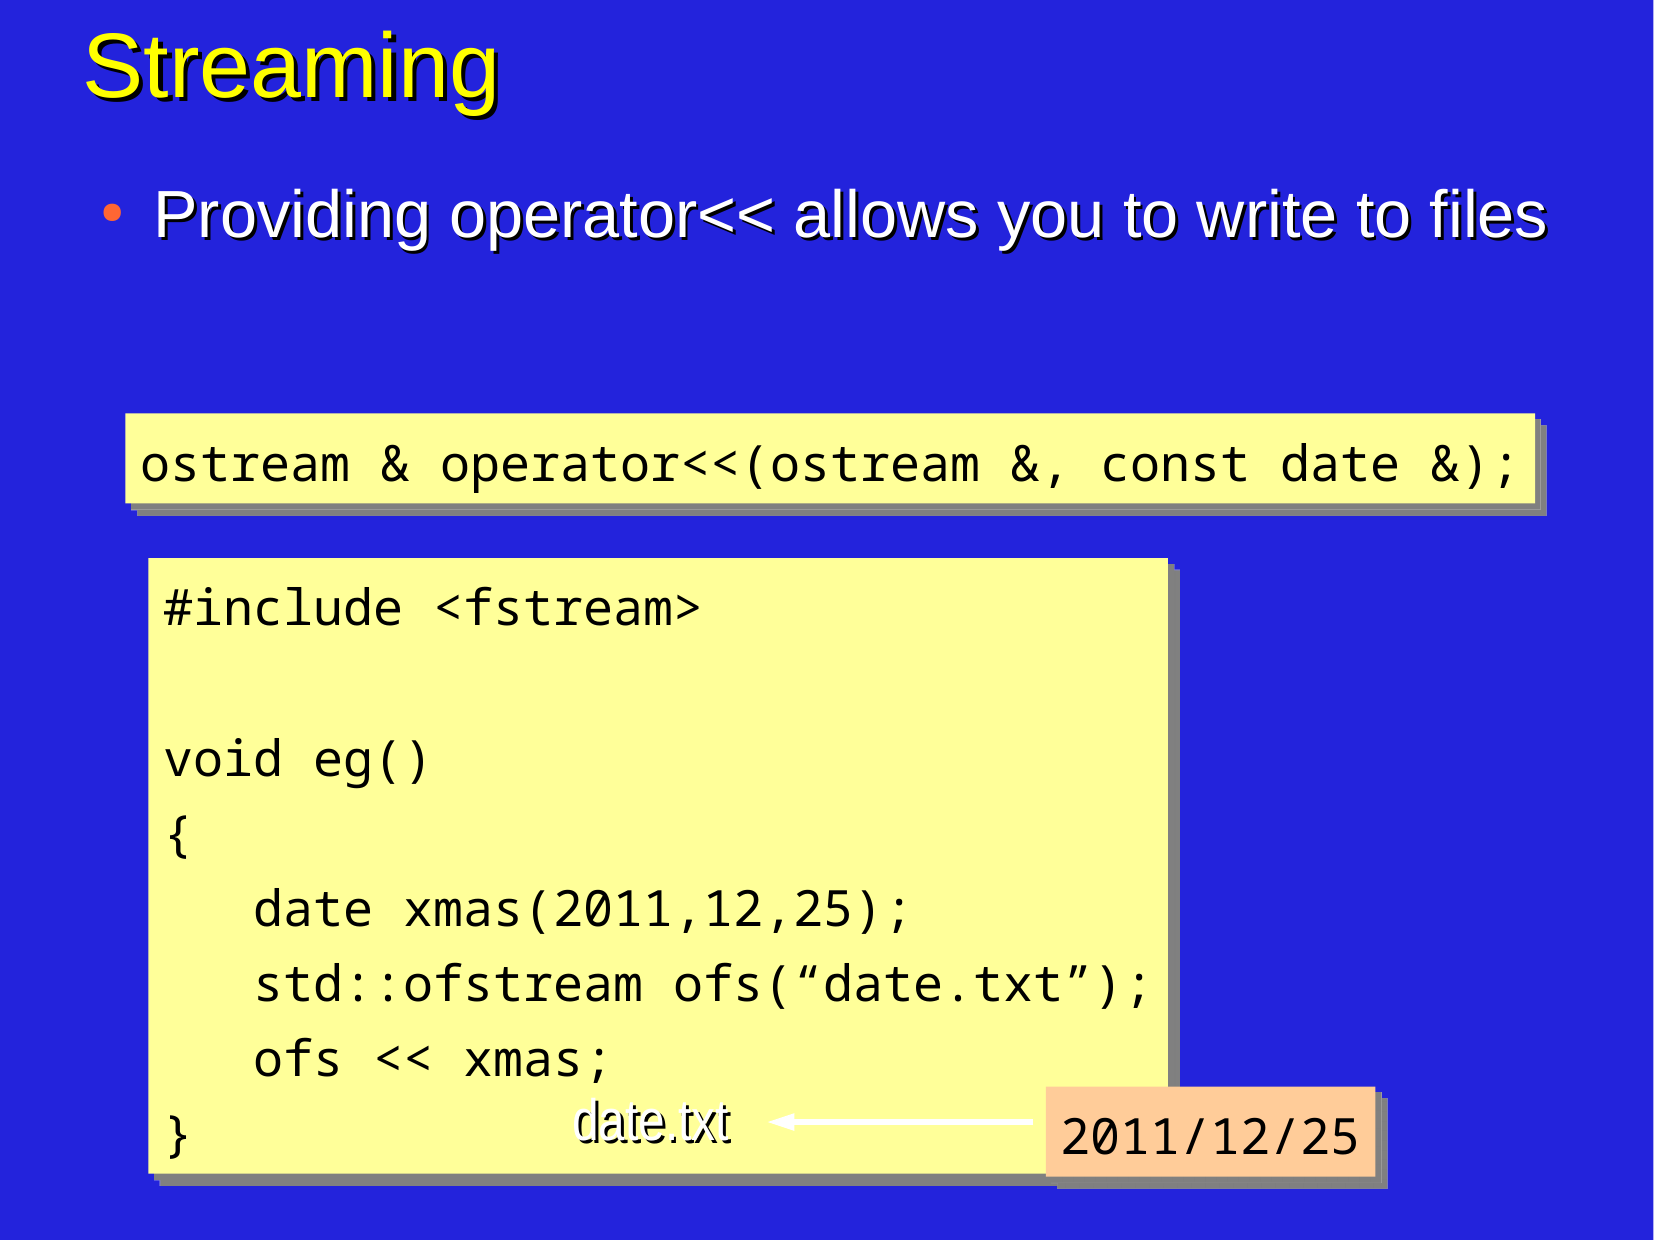

# Streaming
Providing operator<< allows you to write to files
ostream & operator<<(ostream &, const date &);
#include <fstream>
void eg()
{
 date xmas(2011,12,25);
 std::ofstream ofs(“date.txt”);
 ofs << xmas;
}
date.txt
2011/12/25